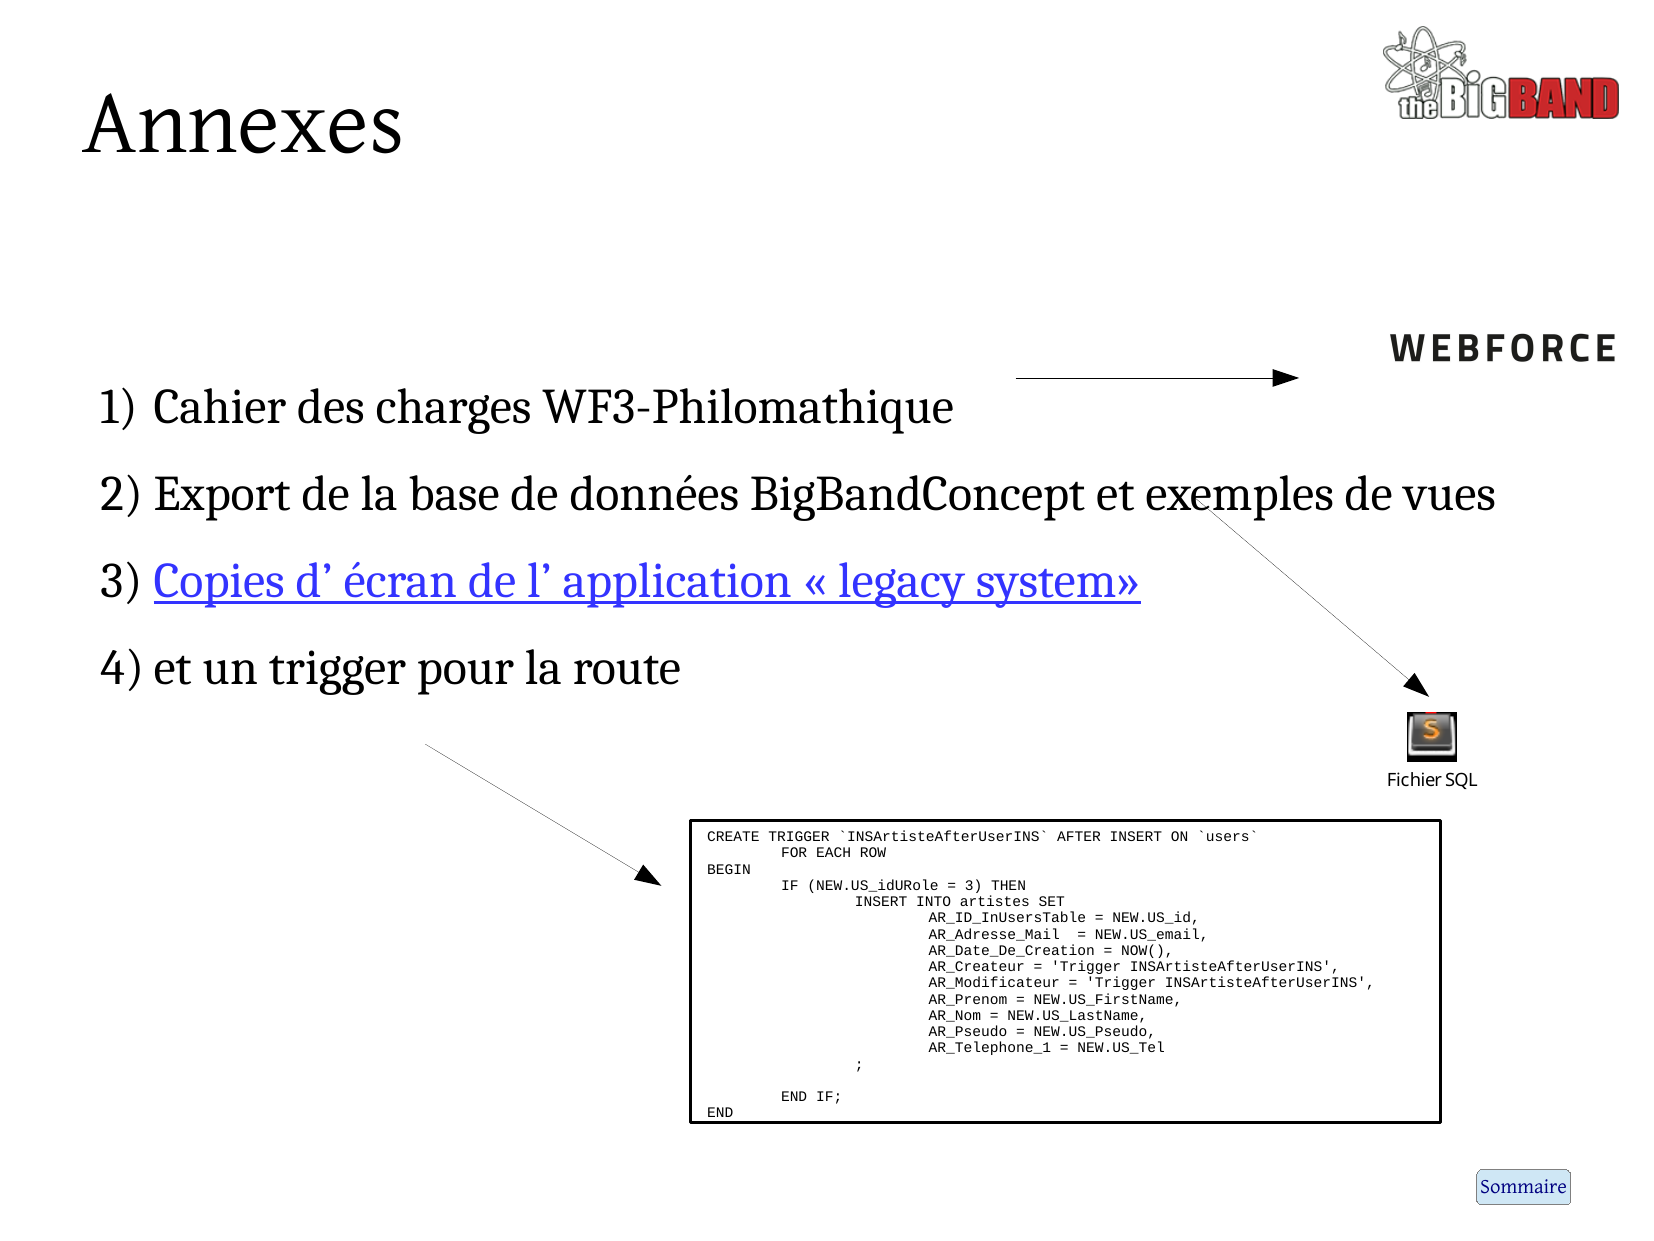

# Annexes
Cahier des charges WF3-Philomathique
Export de la base de données BigBandConcept et exemples de vues
Copies d’ écran de l’ application « legacy system»
et un trigger pour la route
CREATE TRIGGER `INSArtisteAfterUserINS` AFTER INSERT ON `users`
	FOR EACH ROW
BEGIN
	IF (NEW.US_idURole = 3) THEN
		INSERT INTO artistes SET
			AR_ID_InUsersTable = NEW.US_id,
			AR_Adresse_Mail = NEW.US_email,
			AR_Date_De_Creation = NOW(),
			AR_Createur = 'Trigger INSArtisteAfterUserINS',
			AR_Modificateur = 'Trigger INSArtisteAfterUserINS',
			AR_Prenom = NEW.US_FirstName,
			AR_Nom = NEW.US_LastName,
			AR_Pseudo = NEW.US_Pseudo,
			AR_Telephone_1 = NEW.US_Tel
		;
	END IF;
END
Sommaire